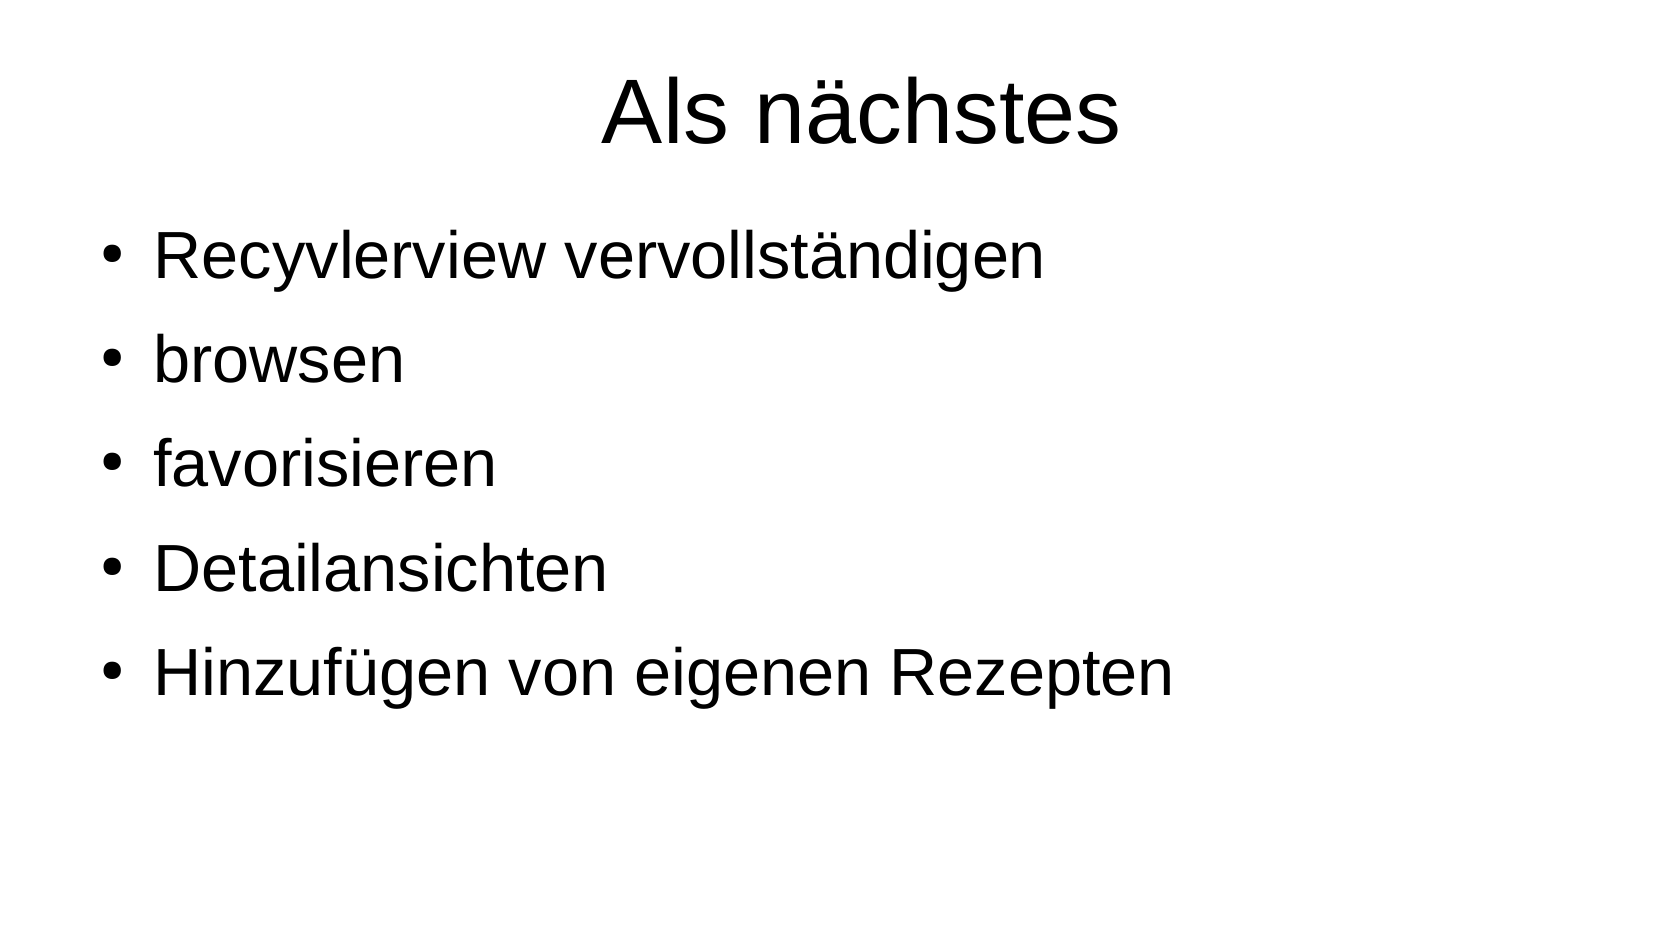

# Als nächstes
Recyvlerview vervollständigen
browsen
favorisieren
Detailansichten
Hinzufügen von eigenen Rezepten